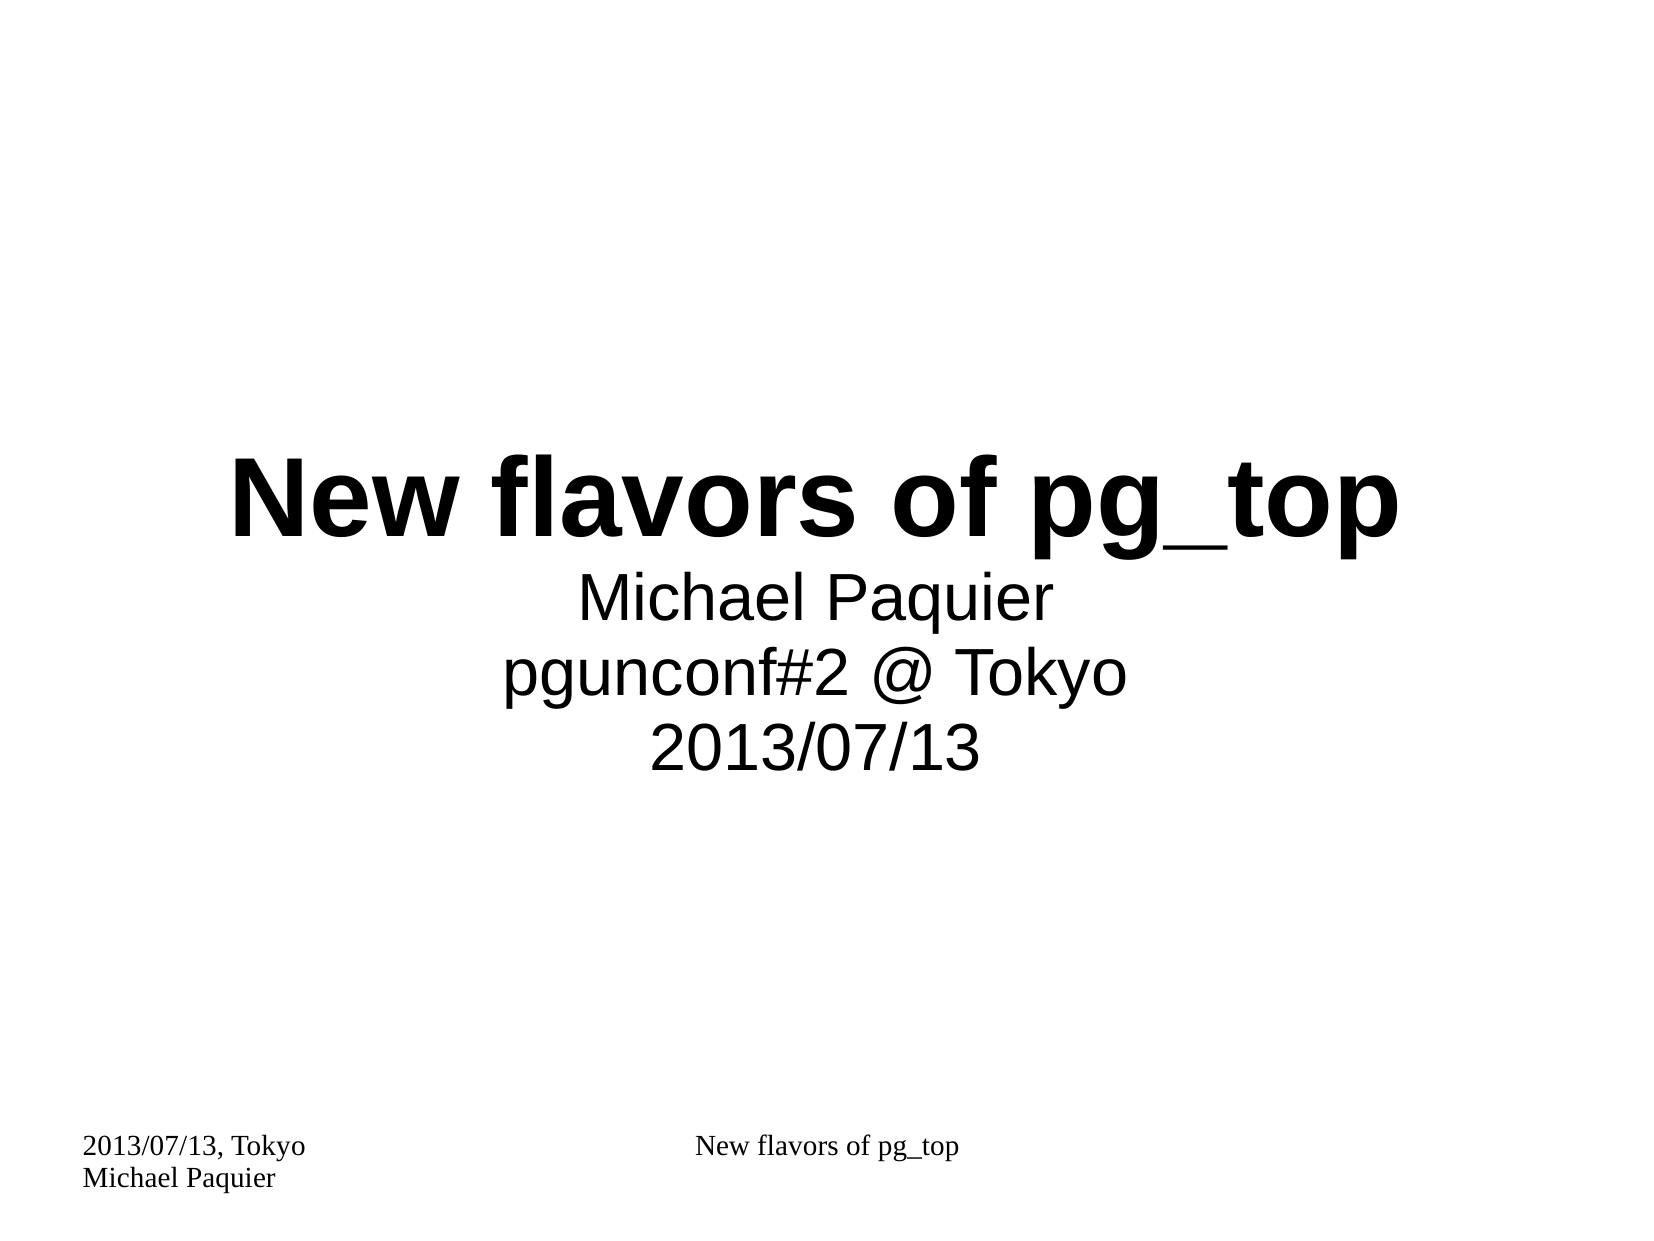

# New flavors of pg_top Michael Paquier pgunconf#2 @ Tokyo 2013/07/13